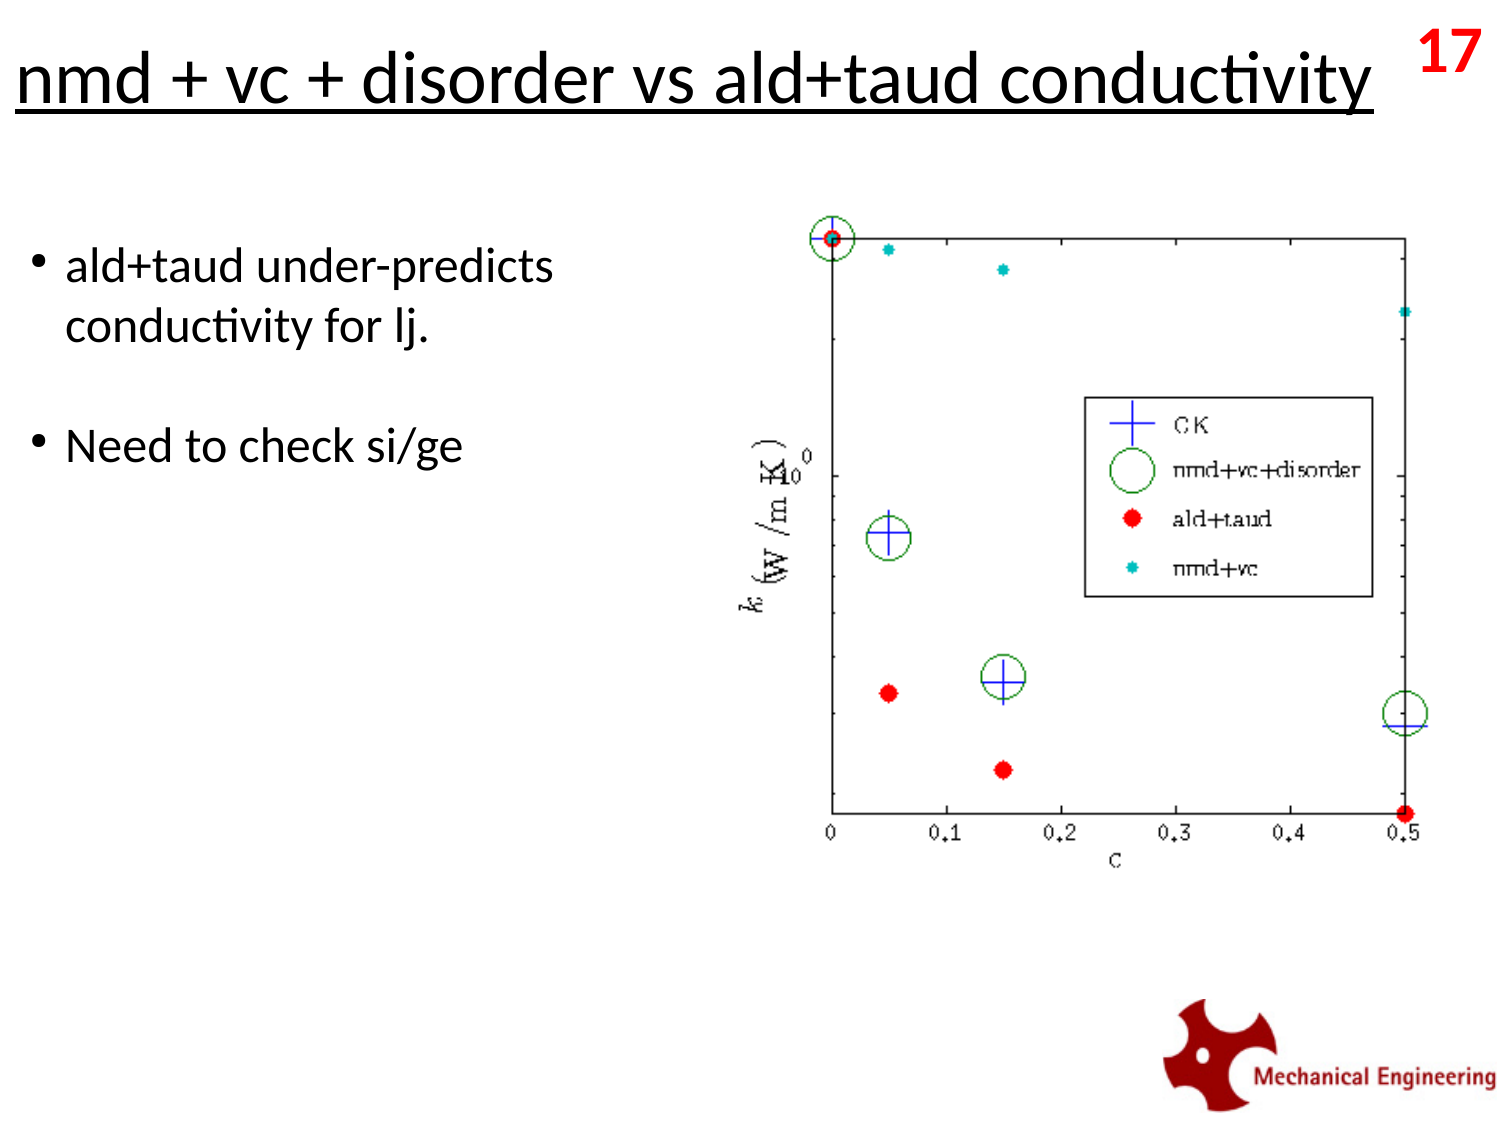

# nmd + vc + disorder vs ald+taud conductivity
17
ald+taud under-predicts conductivity for lj.
Need to check si/ge